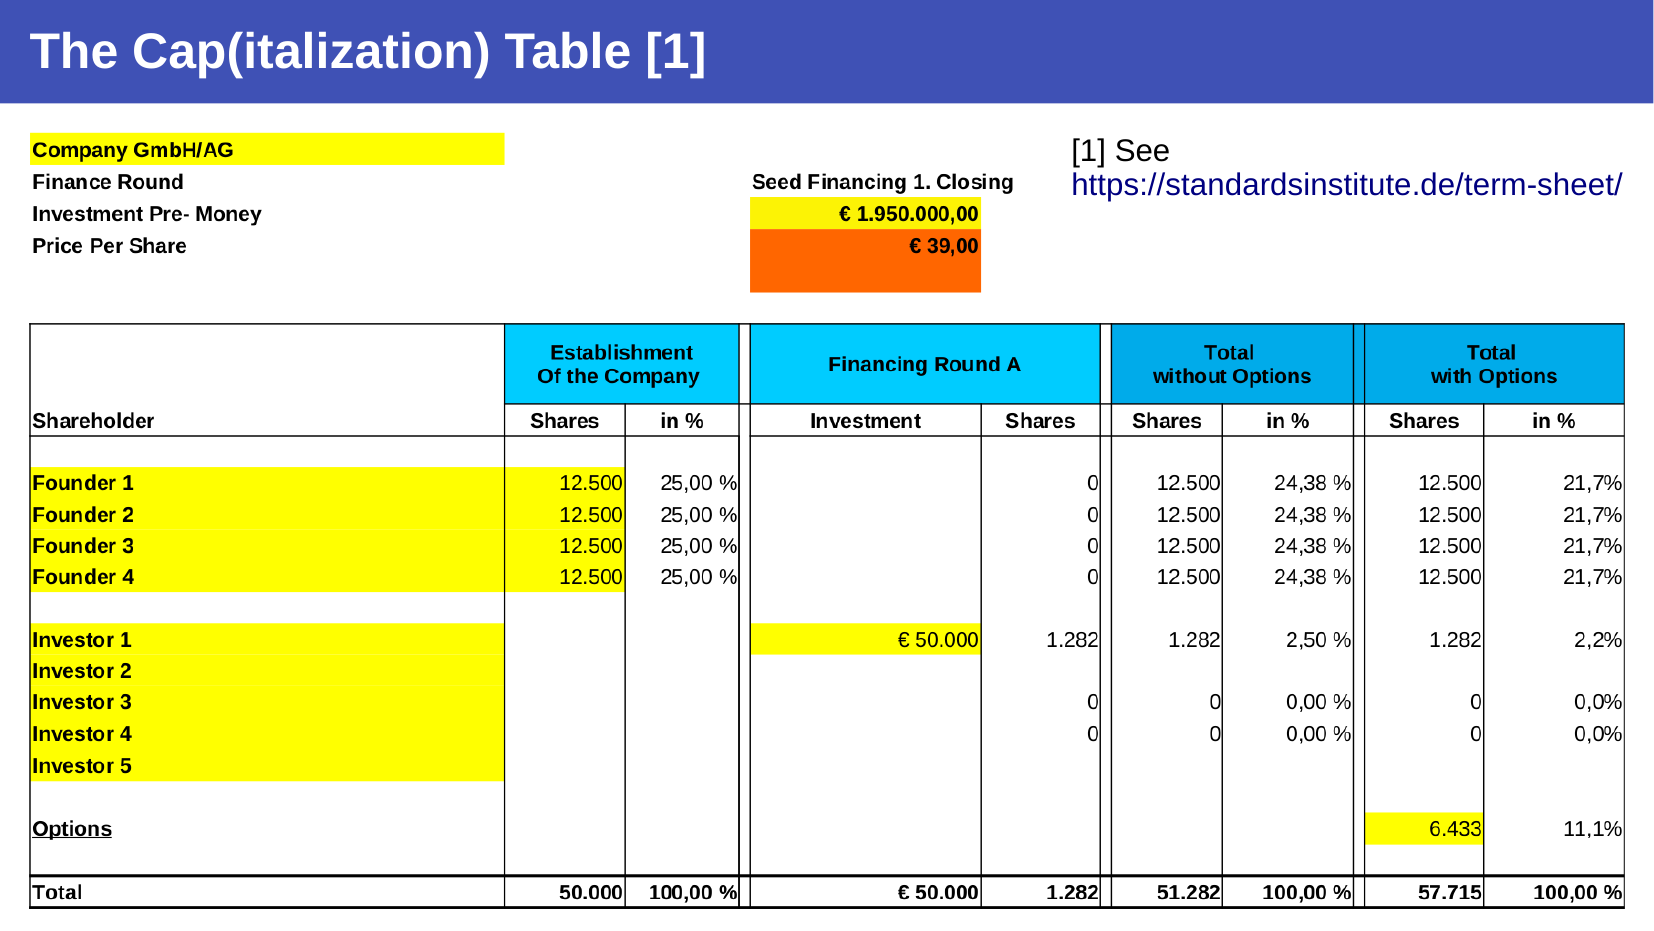

# The Cap(italization) Table [1]
[1] See
https://standardsinstitute.de/term-sheet/
Commercial Open Source Startups
23
© 2021 Dirk Riehle - Some Rights Reserved